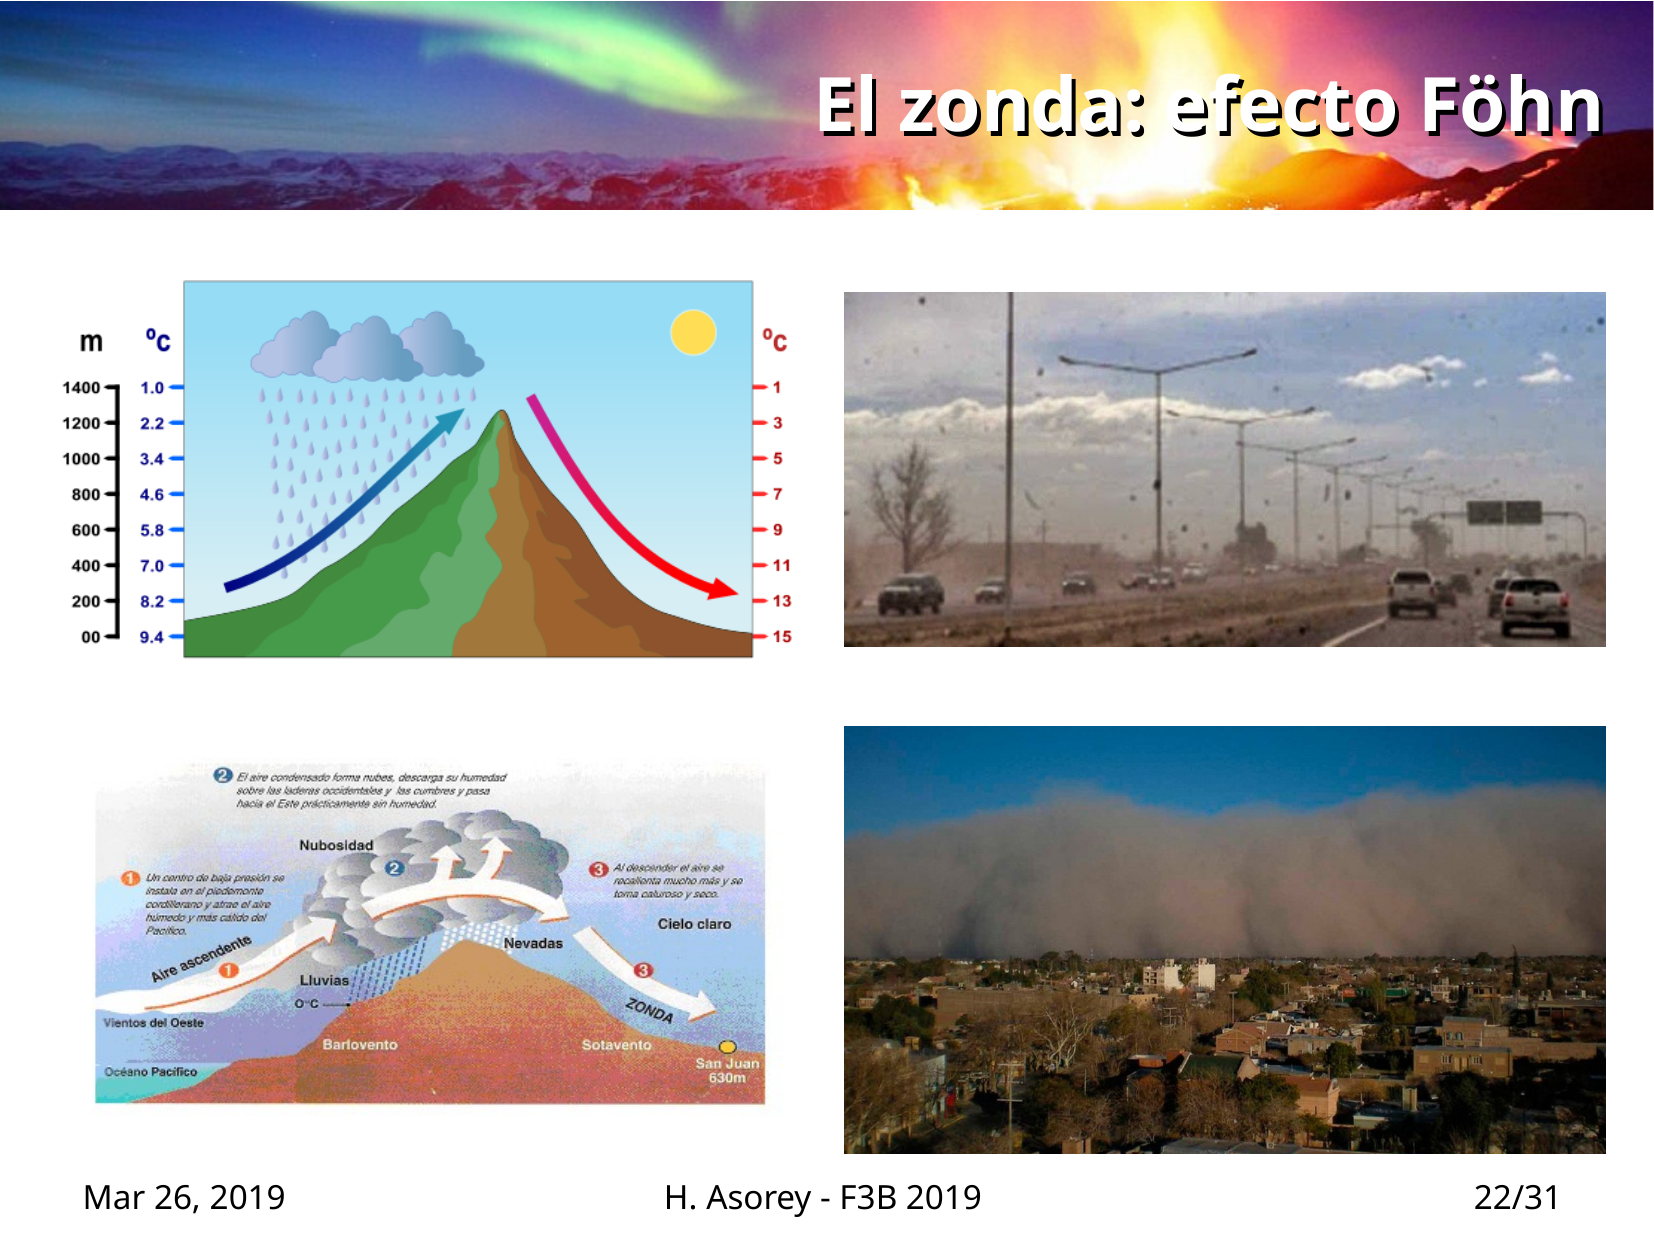

# El zonda: efecto Föhn
Mar 26, 2019
H. Asorey - F3B 2019
22